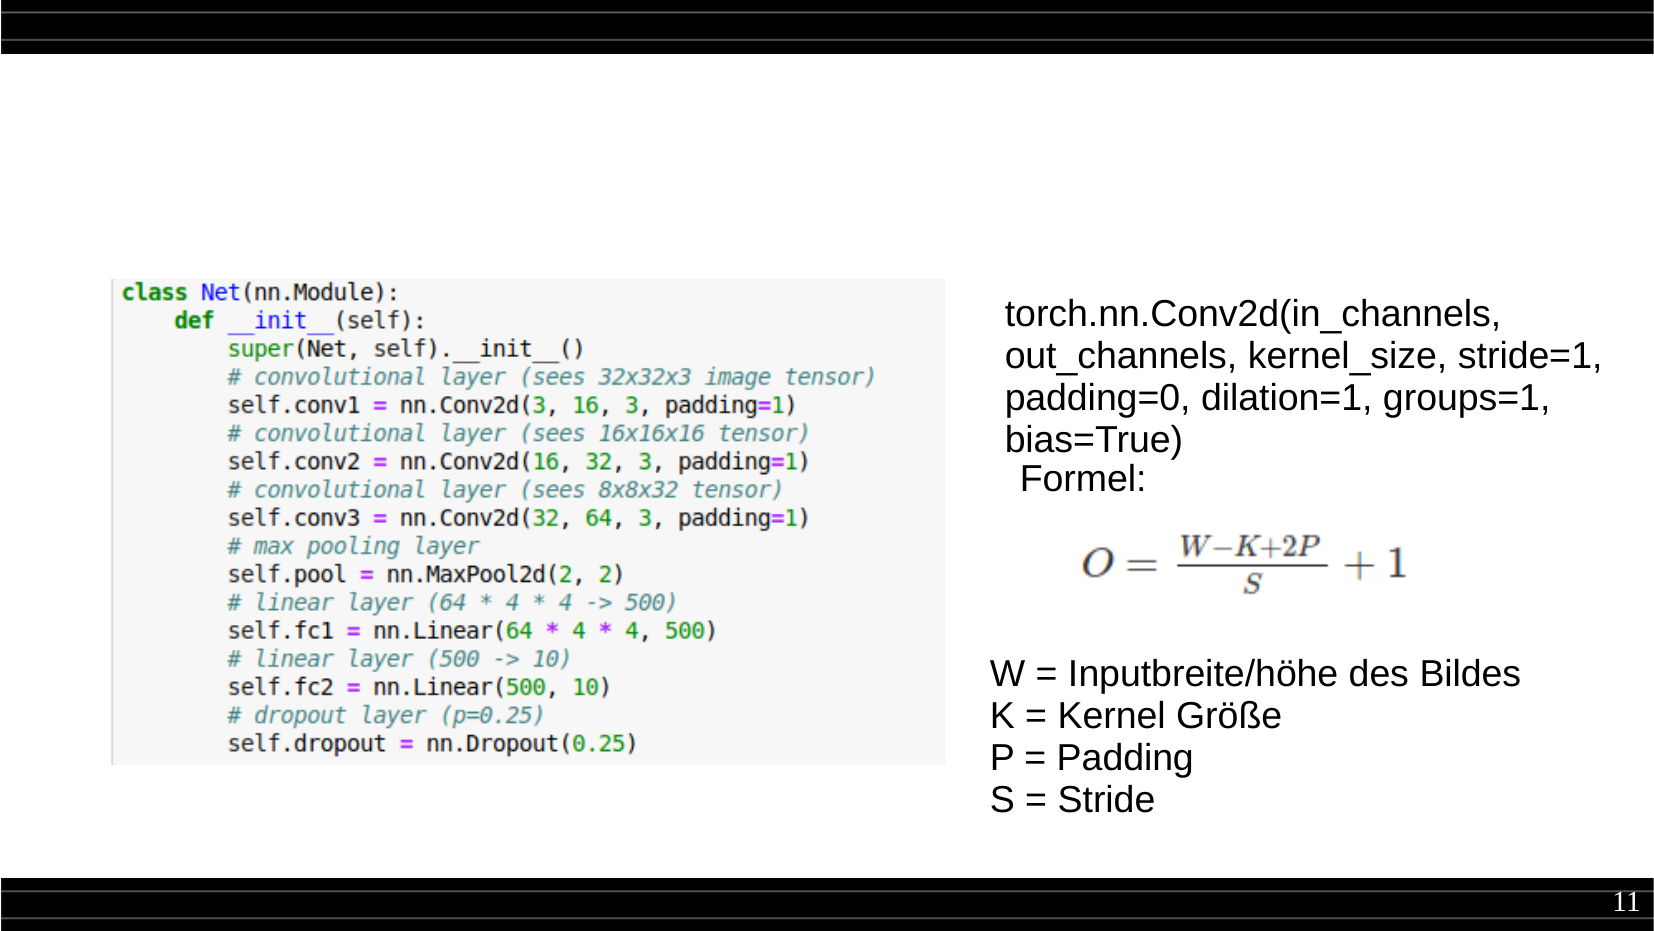

#
torch.nn.Conv2d(in_channels, out_channels, kernel_size, stride=1, padding=0, dilation=1, groups=1, bias=True)
Formel:
W = Inputbreite/höhe des Bildes
K = Kernel Größe
P = Padding
S = Stride